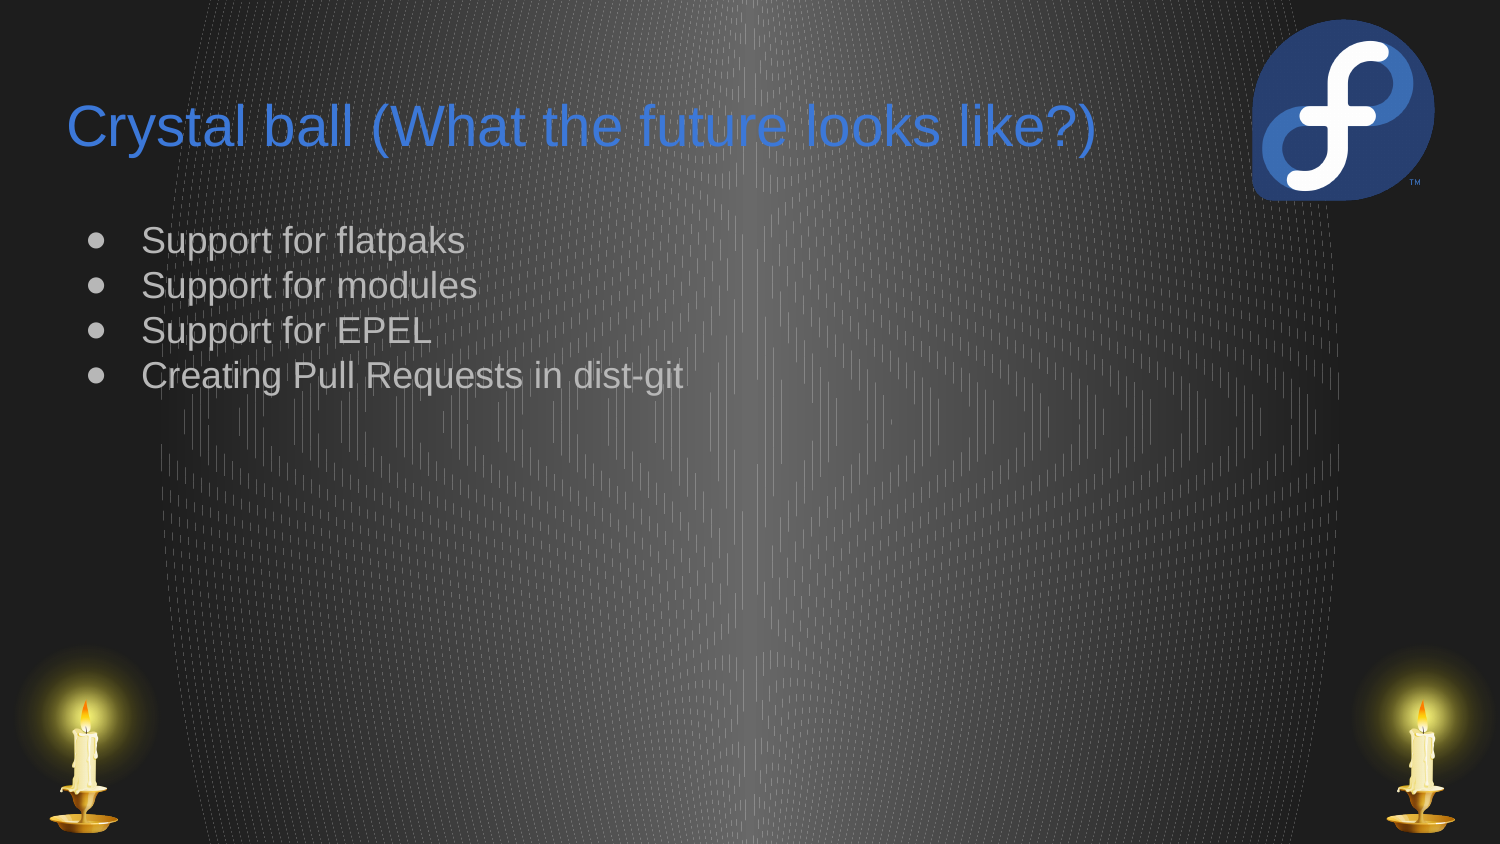

# Crystal ball (What the future looks like?)
Support for flatpaks
Support for modules
Support for EPEL
Creating Pull Requests in dist-git